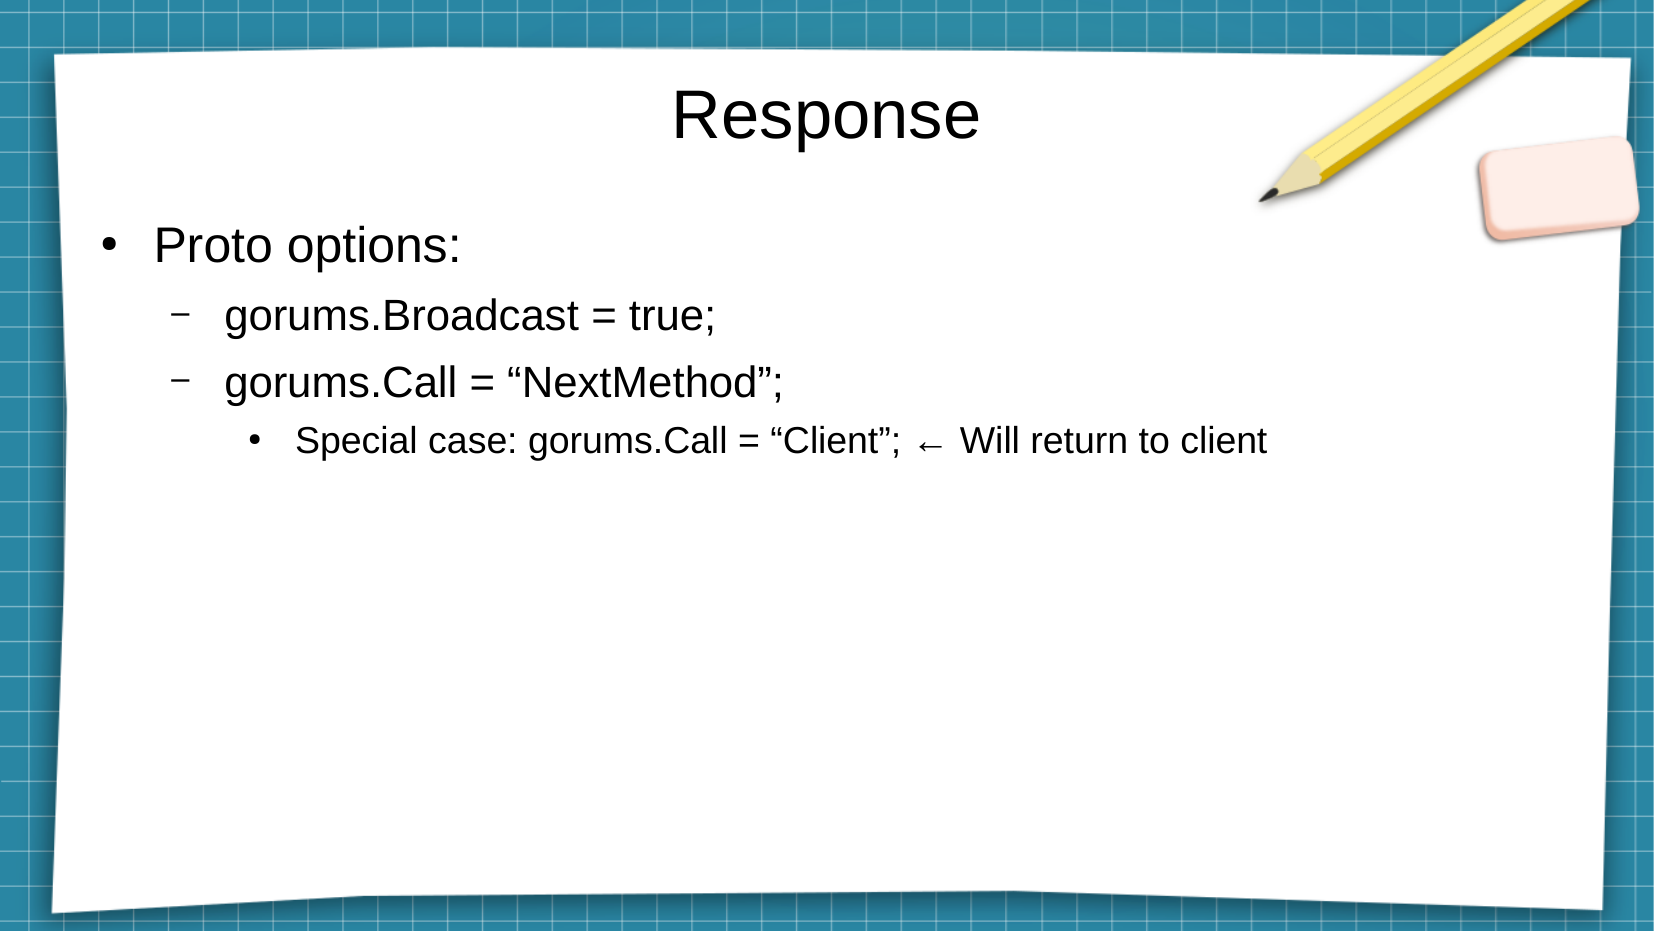

# Response
Proto options:
gorums.Broadcast = true;
gorums.Call = “NextMethod”;
Special case: gorums.Call = “Client”; ← Will return to client